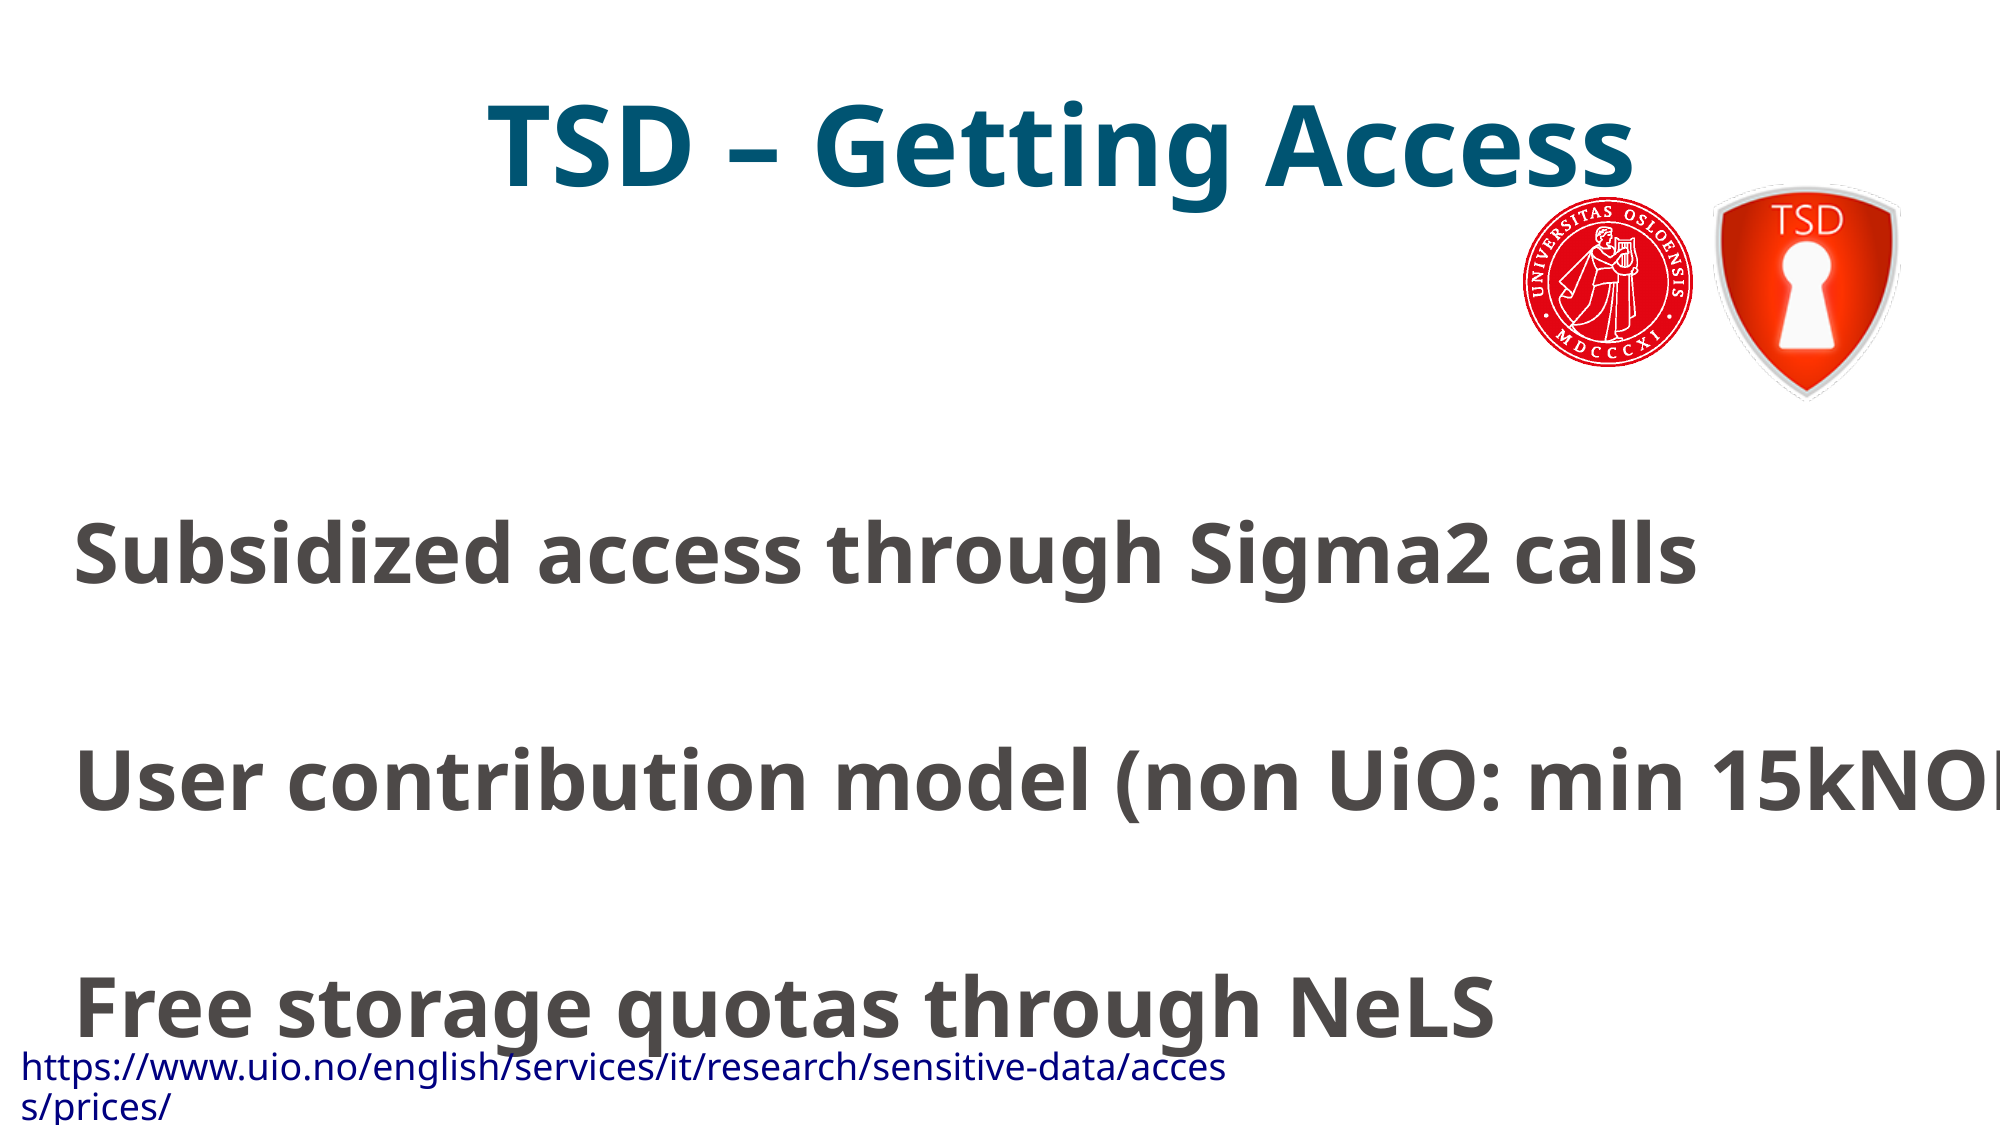

TSD – Getting Access
Subsidized access through Sigma2 calls
User contribution model (non UiO: min 15kNOK/a)
Free storage quotas through NeLS
https://www.uio.no/english/services/it/research/sensitive-data/access/prices/
https://nels.bioinfo.no/